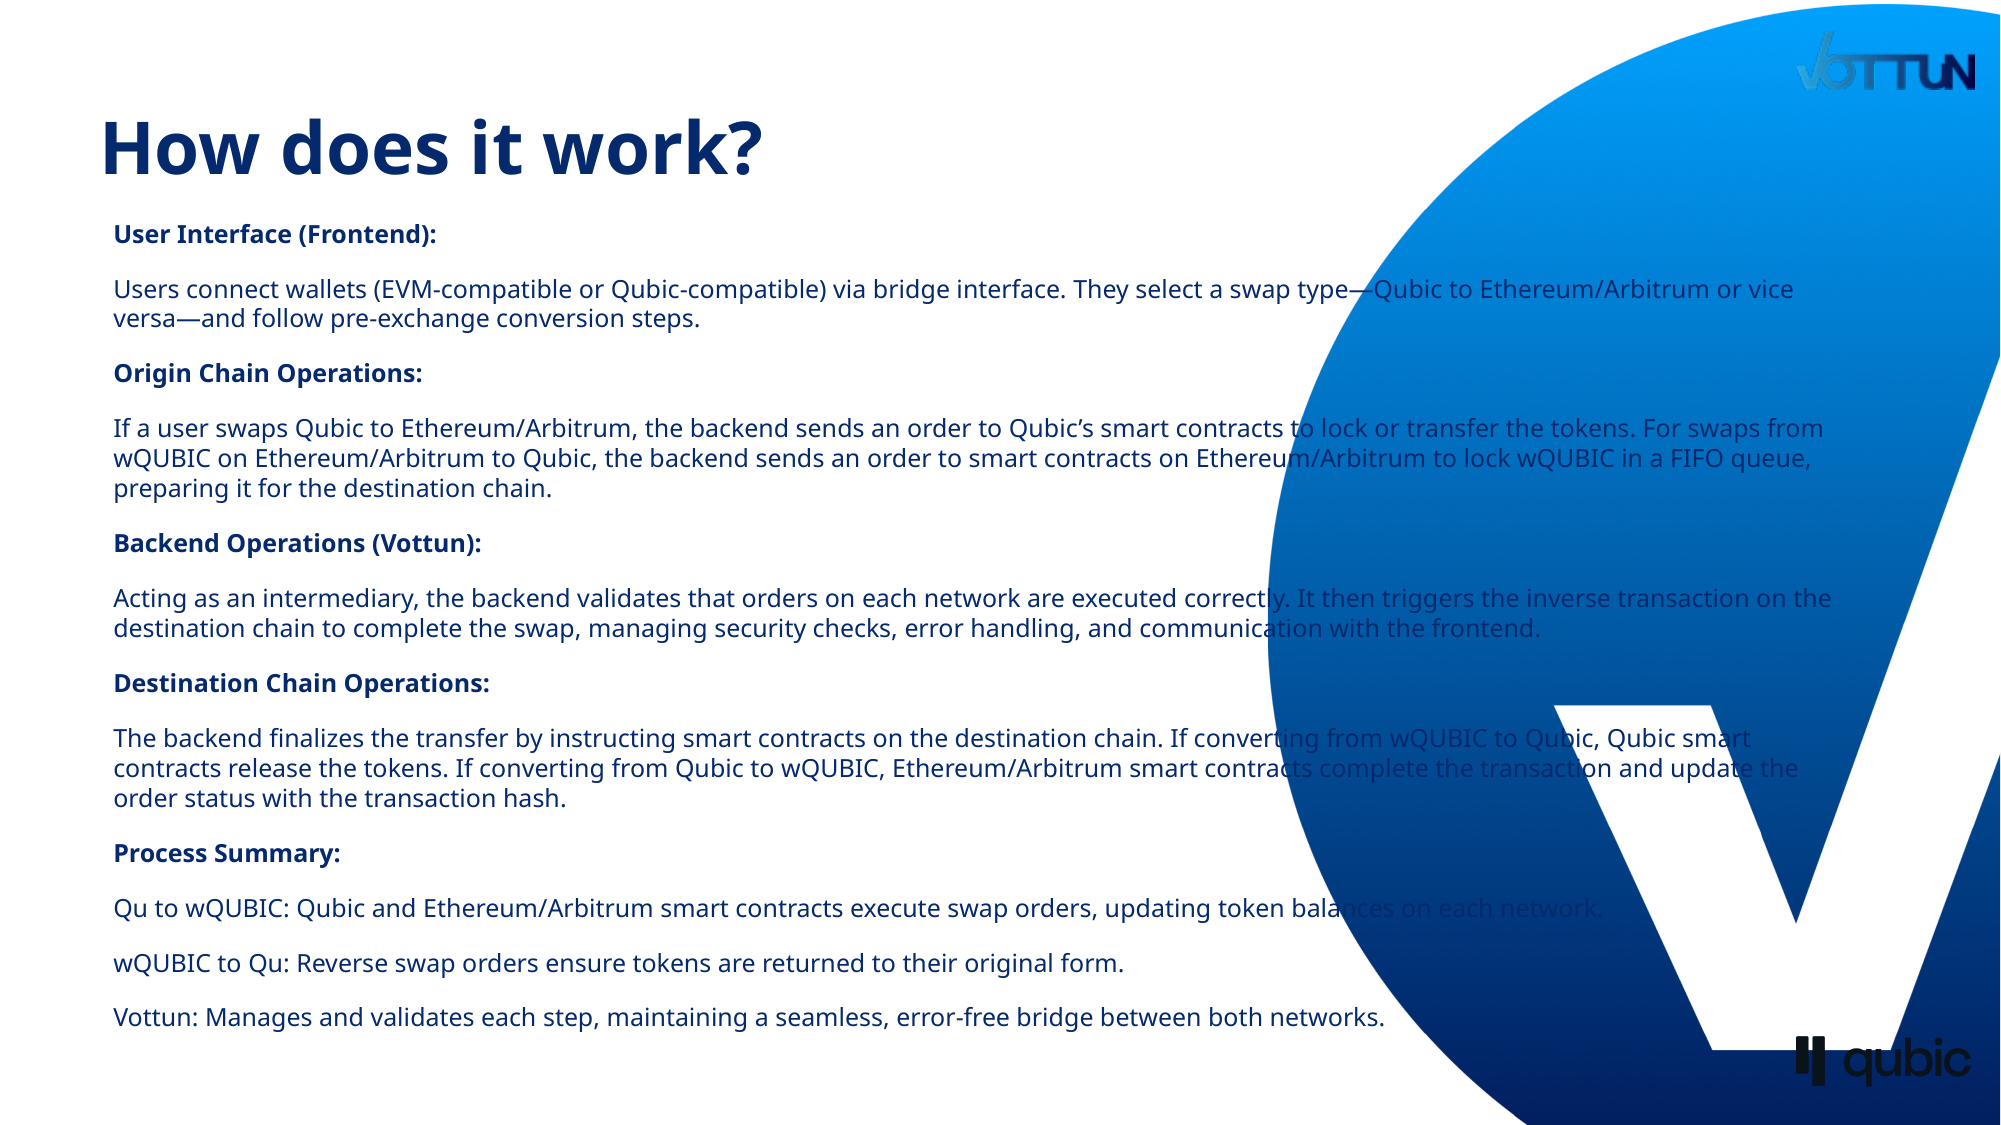

How does it work?
User Interface (Frontend):
Users connect wallets (EVM-compatible or Qubic-compatible) via bridge interface. They select a swap type—Qubic to Ethereum/Arbitrum or vice versa—and follow pre-exchange conversion steps.
Origin Chain Operations:
If a user swaps Qubic to Ethereum/Arbitrum, the backend sends an order to Qubic’s smart contracts to lock or transfer the tokens. For swaps from wQUBIC on Ethereum/Arbitrum to Qubic, the backend sends an order to smart contracts on Ethereum/Arbitrum to lock wQUBIC in a FIFO queue, preparing it for the destination chain.
Backend Operations (Vottun):
Acting as an intermediary, the backend validates that orders on each network are executed correctly. It then triggers the inverse transaction on the destination chain to complete the swap, managing security checks, error handling, and communication with the frontend.
Destination Chain Operations:
The backend finalizes the transfer by instructing smart contracts on the destination chain. If converting from wQUBIC to Qubic, Qubic smart contracts release the tokens. If converting from Qubic to wQUBIC, Ethereum/Arbitrum smart contracts complete the transaction and update the order status with the transaction hash.
Process Summary:
Qu to wQUBIC: Qubic and Ethereum/Arbitrum smart contracts execute swap orders, updating token balances on each network.
wQUBIC to Qu: Reverse swap orders ensure tokens are returned to their original form.
Vottun: Manages and validates each step, maintaining a seamless, error-free bridge between both networks.